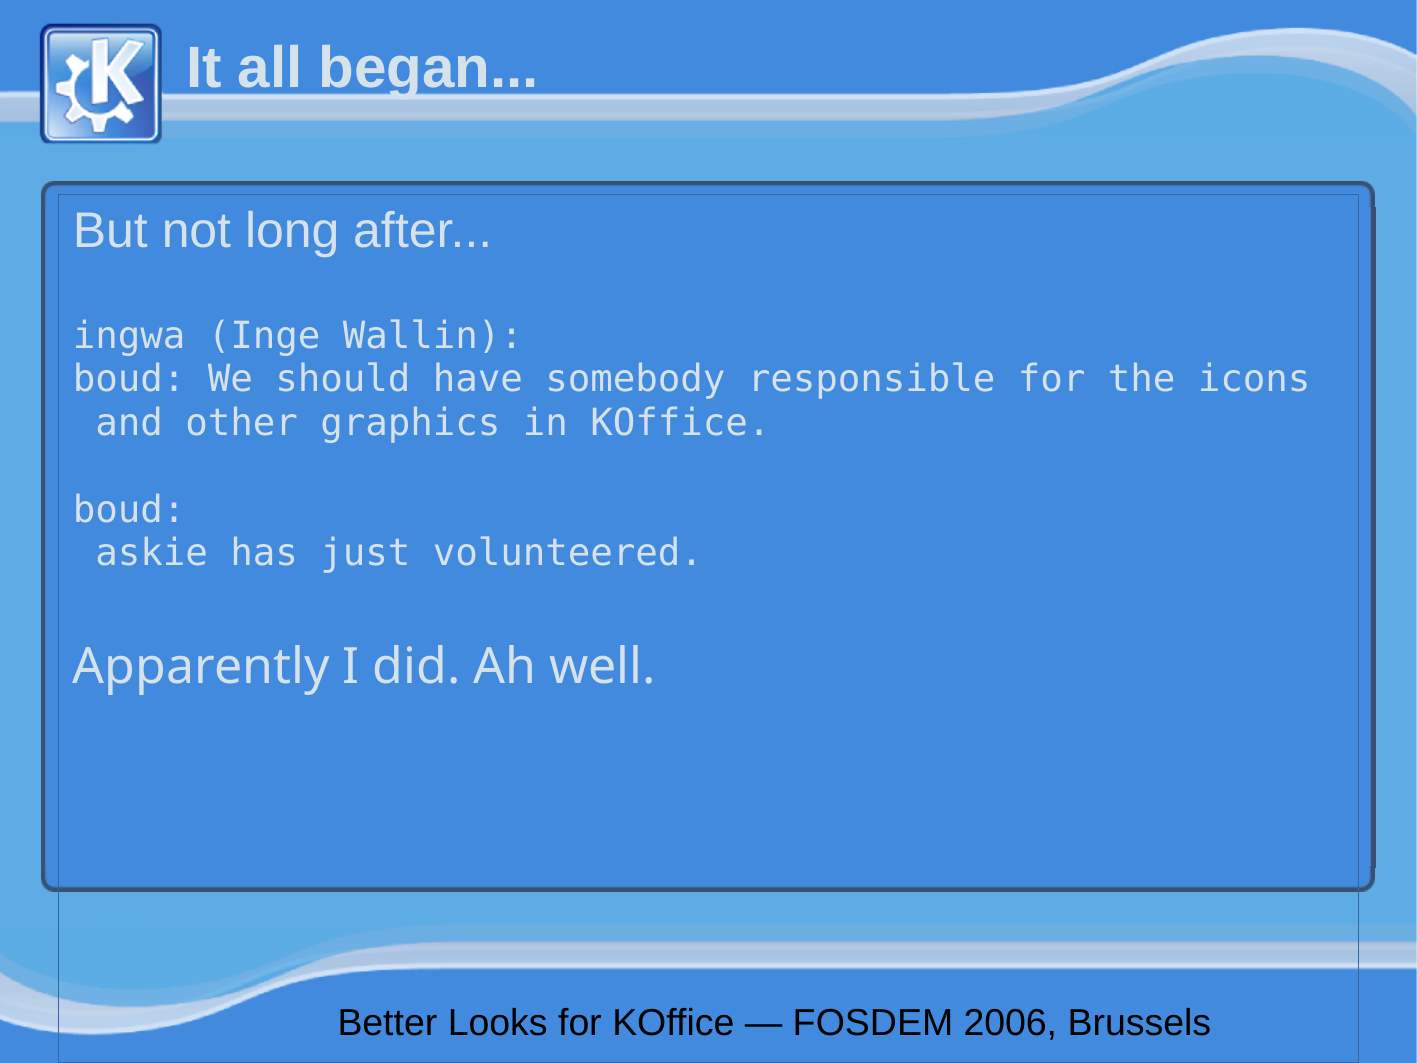

It all began...
But not long after...
ingwa (Inge Wallin):
boud: We should have somebody responsible for the icons
 and other graphics in KOffice.
boud:
 askie has just volunteered.
Apparently I did. Ah well.